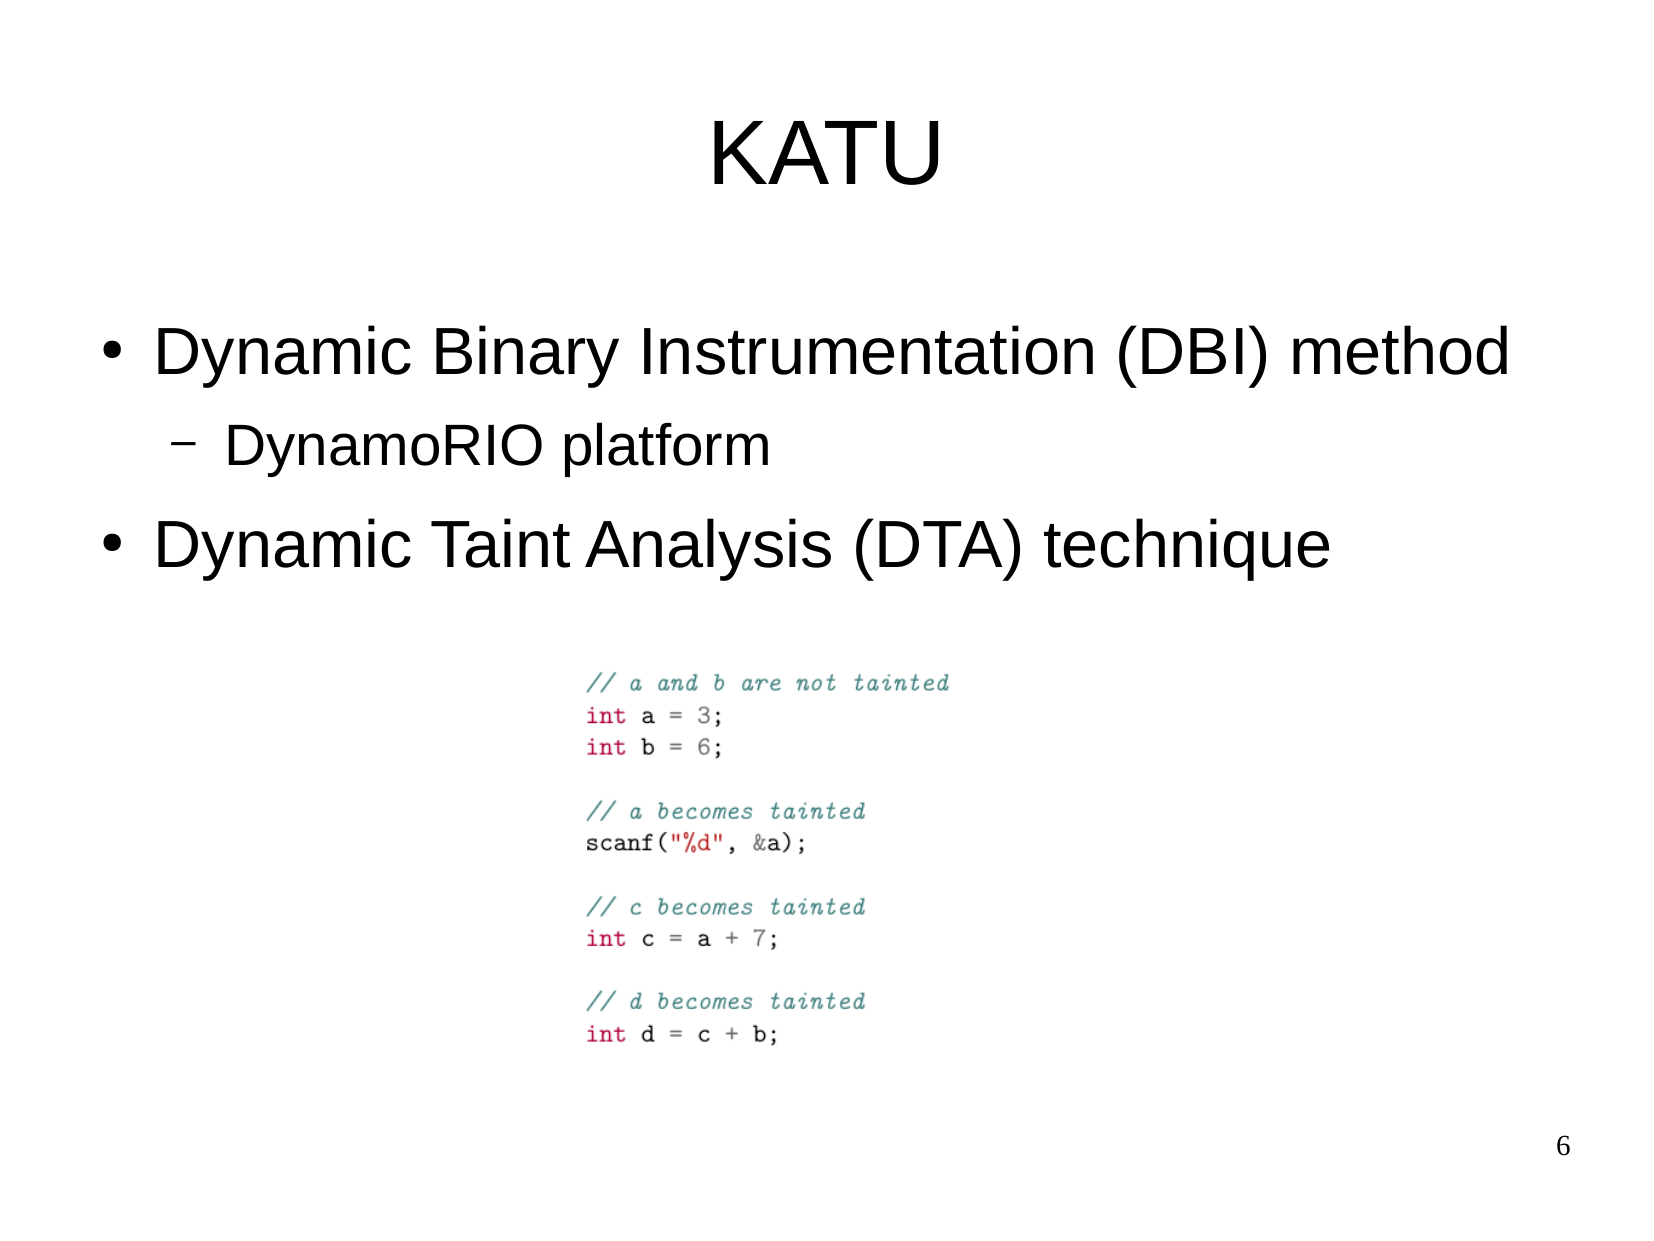

# KATU
Dynamic Binary Instrumentation (DBI) method
DynamoRIO platform
Dynamic Taint Analysis (DTA) technique
6